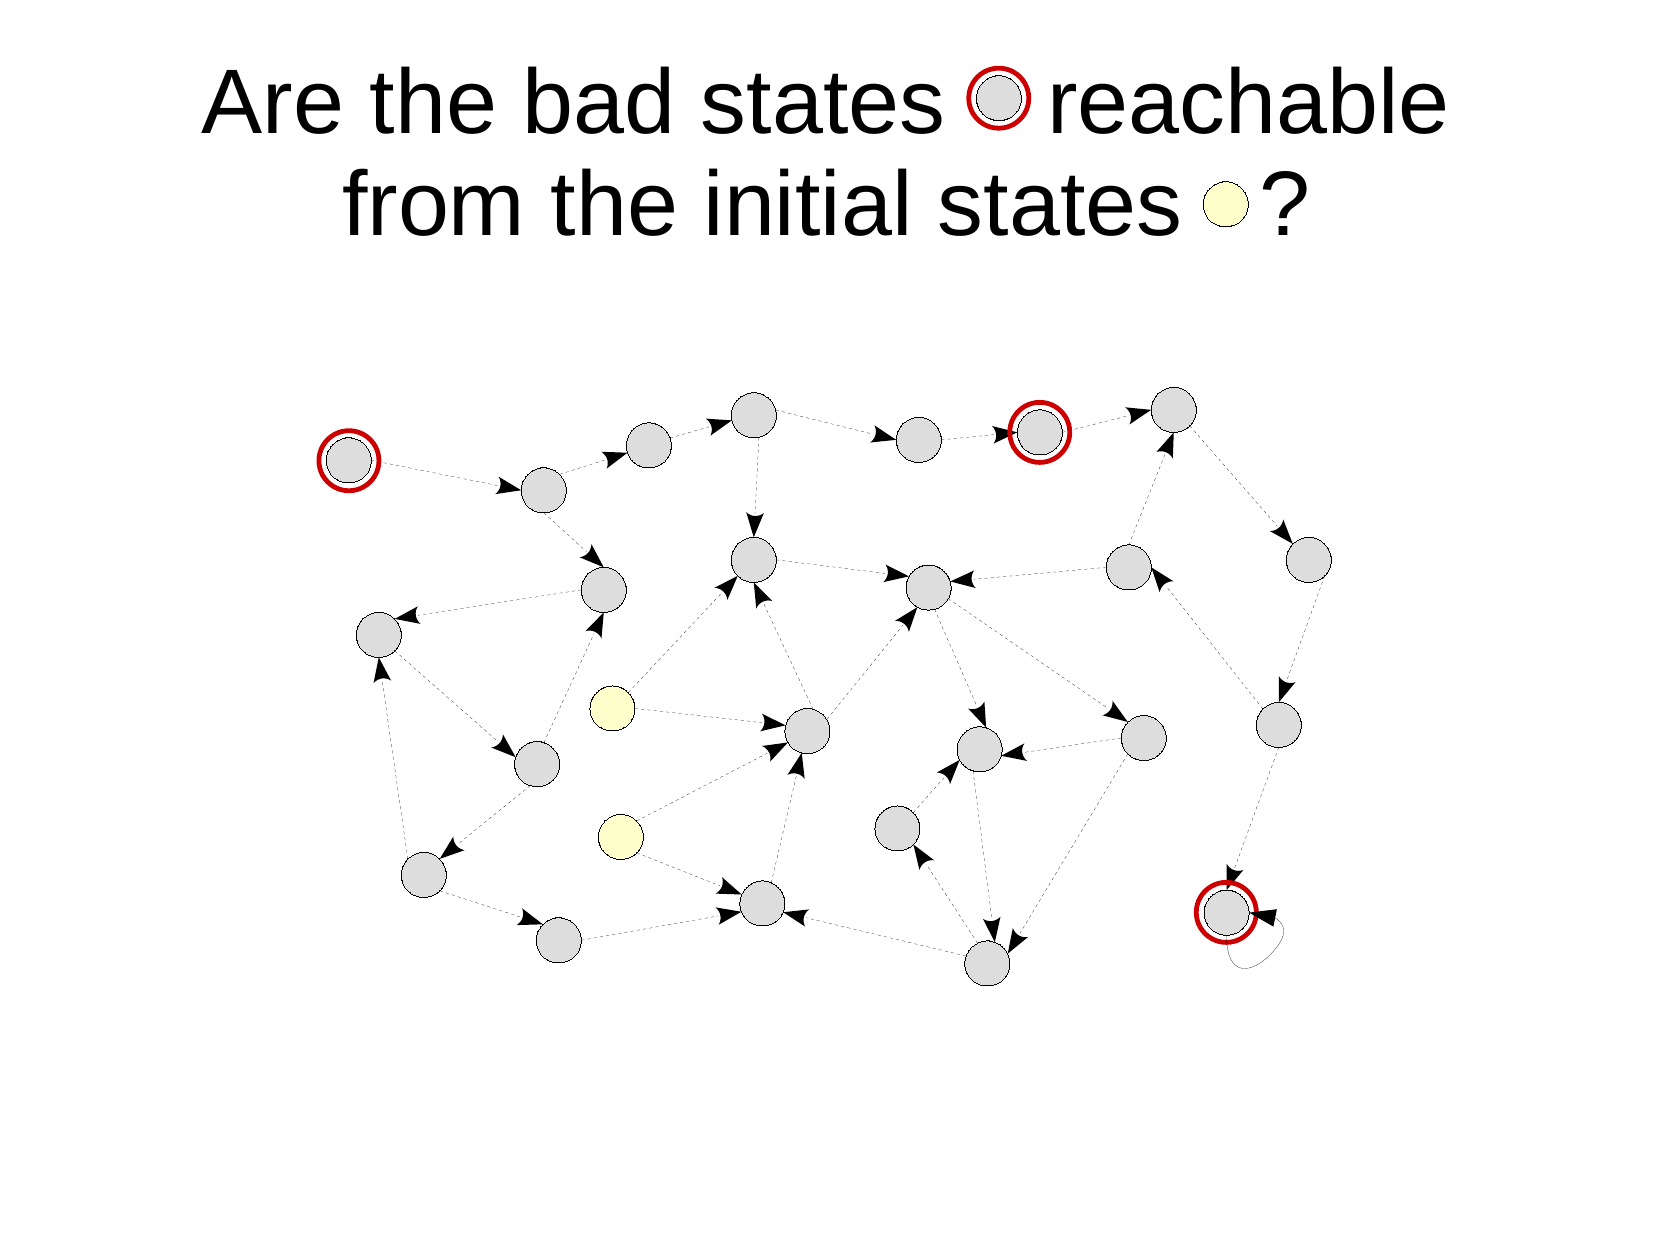

# Are the bad states reachable from the initial states ?